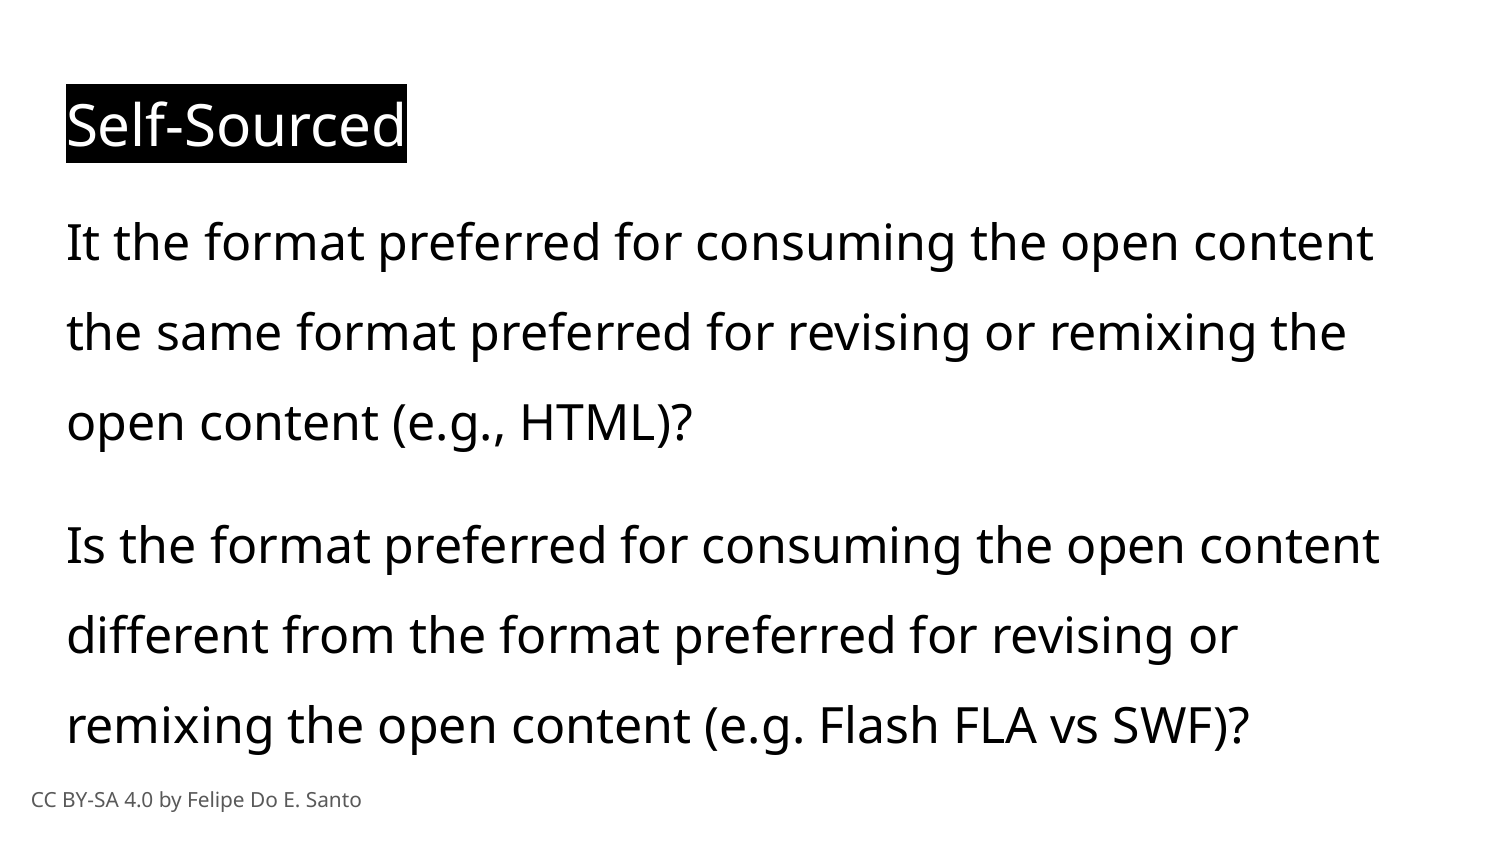

# Self-Sourced
It the format preferred for consuming the open content the same format preferred for revising or remixing the open content (e.g., HTML)?
Is the format preferred for consuming the open content different from the format preferred for revising or remixing the open content (e.g. Flash FLA vs SWF)?
CC BY-SA 4.0 by Felipe Do E. Santo